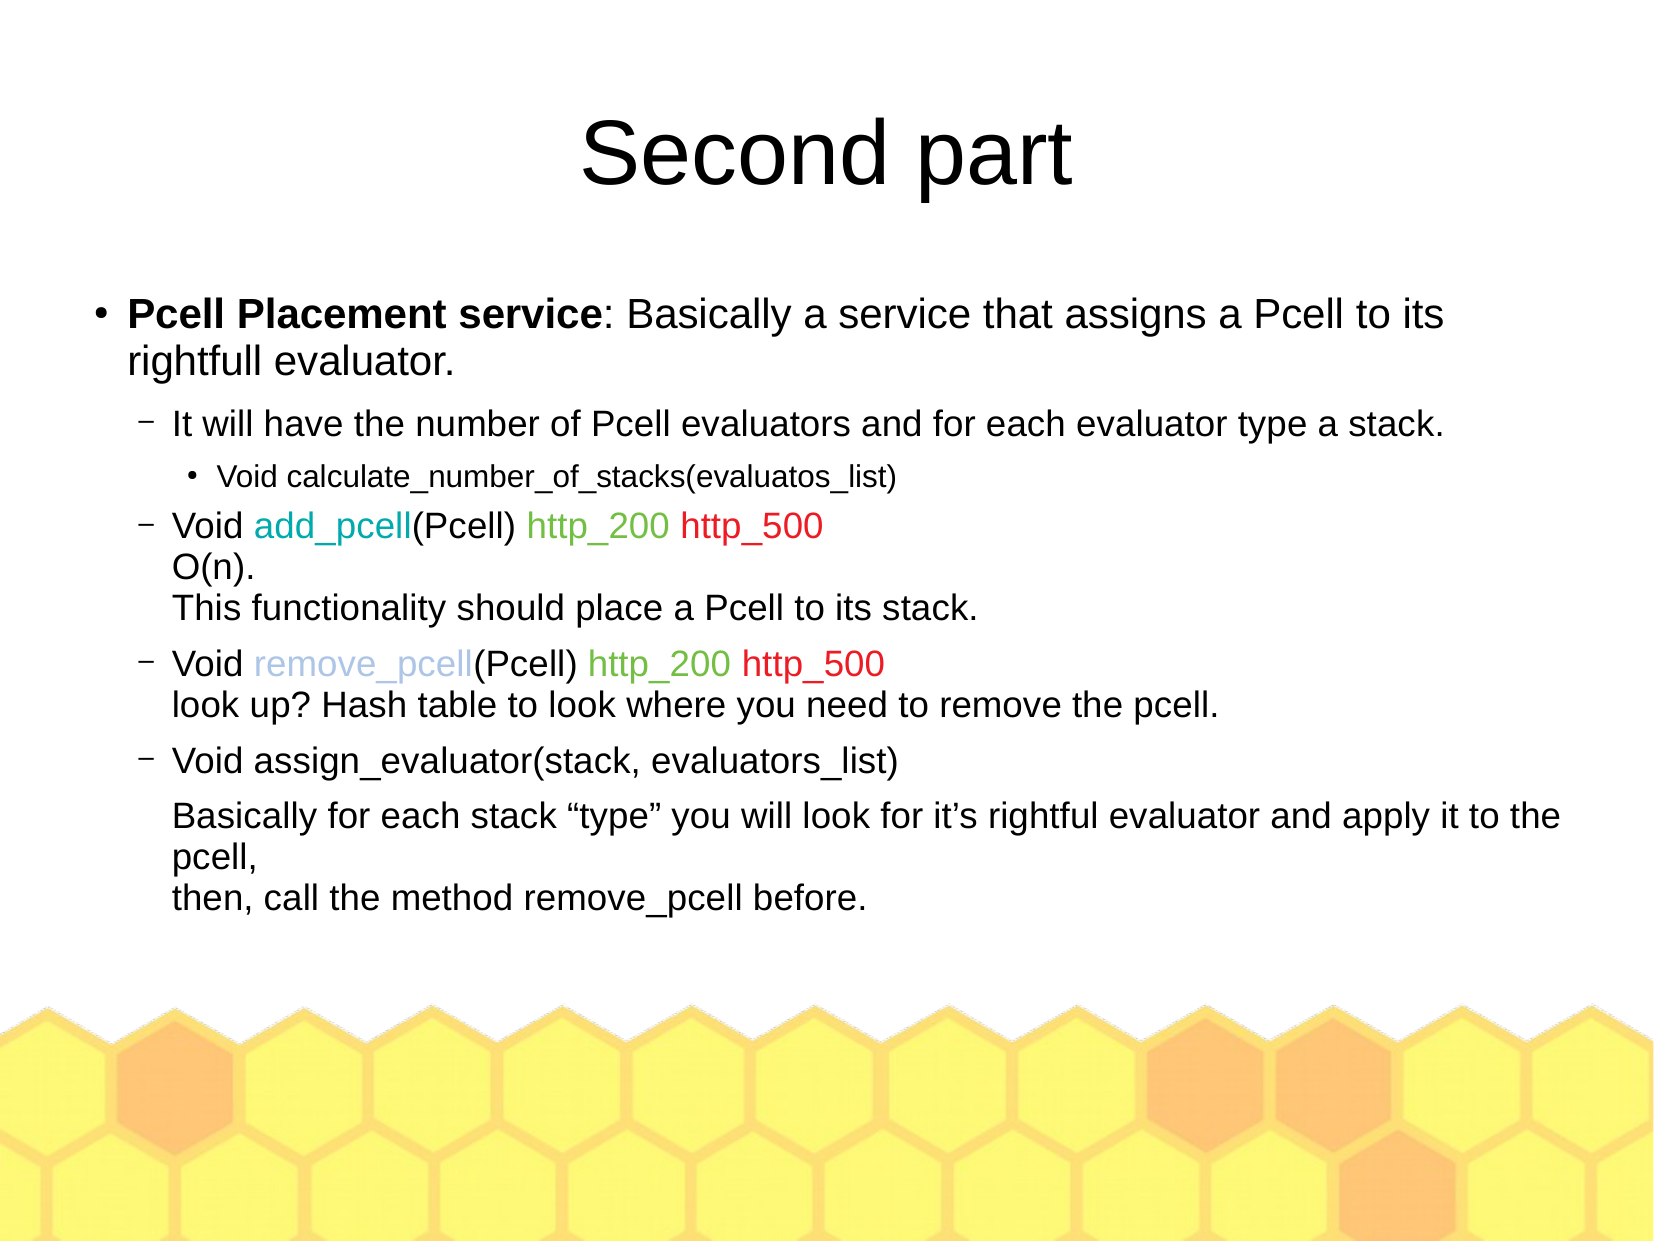

Second part
# Pcell Placement service: Basically a service that assigns a Pcell to its rightfull evaluator.
It will have the number of Pcell evaluators and for each evaluator type a stack.
Void calculate_number_of_stacks(evaluatos_list)
Void add_pcell(Pcell) http_200 http_500
O(n).
This functionality should place a Pcell to its stack.
Void remove_pcell(Pcell) http_200 http_500
look up? Hash table to look where you need to remove the pcell.
Void assign_evaluator(stack, evaluators_list)
Basically for each stack “type” you will look for it’s rightful evaluator and apply it to the pcell,
then, call the method remove_pcell before.